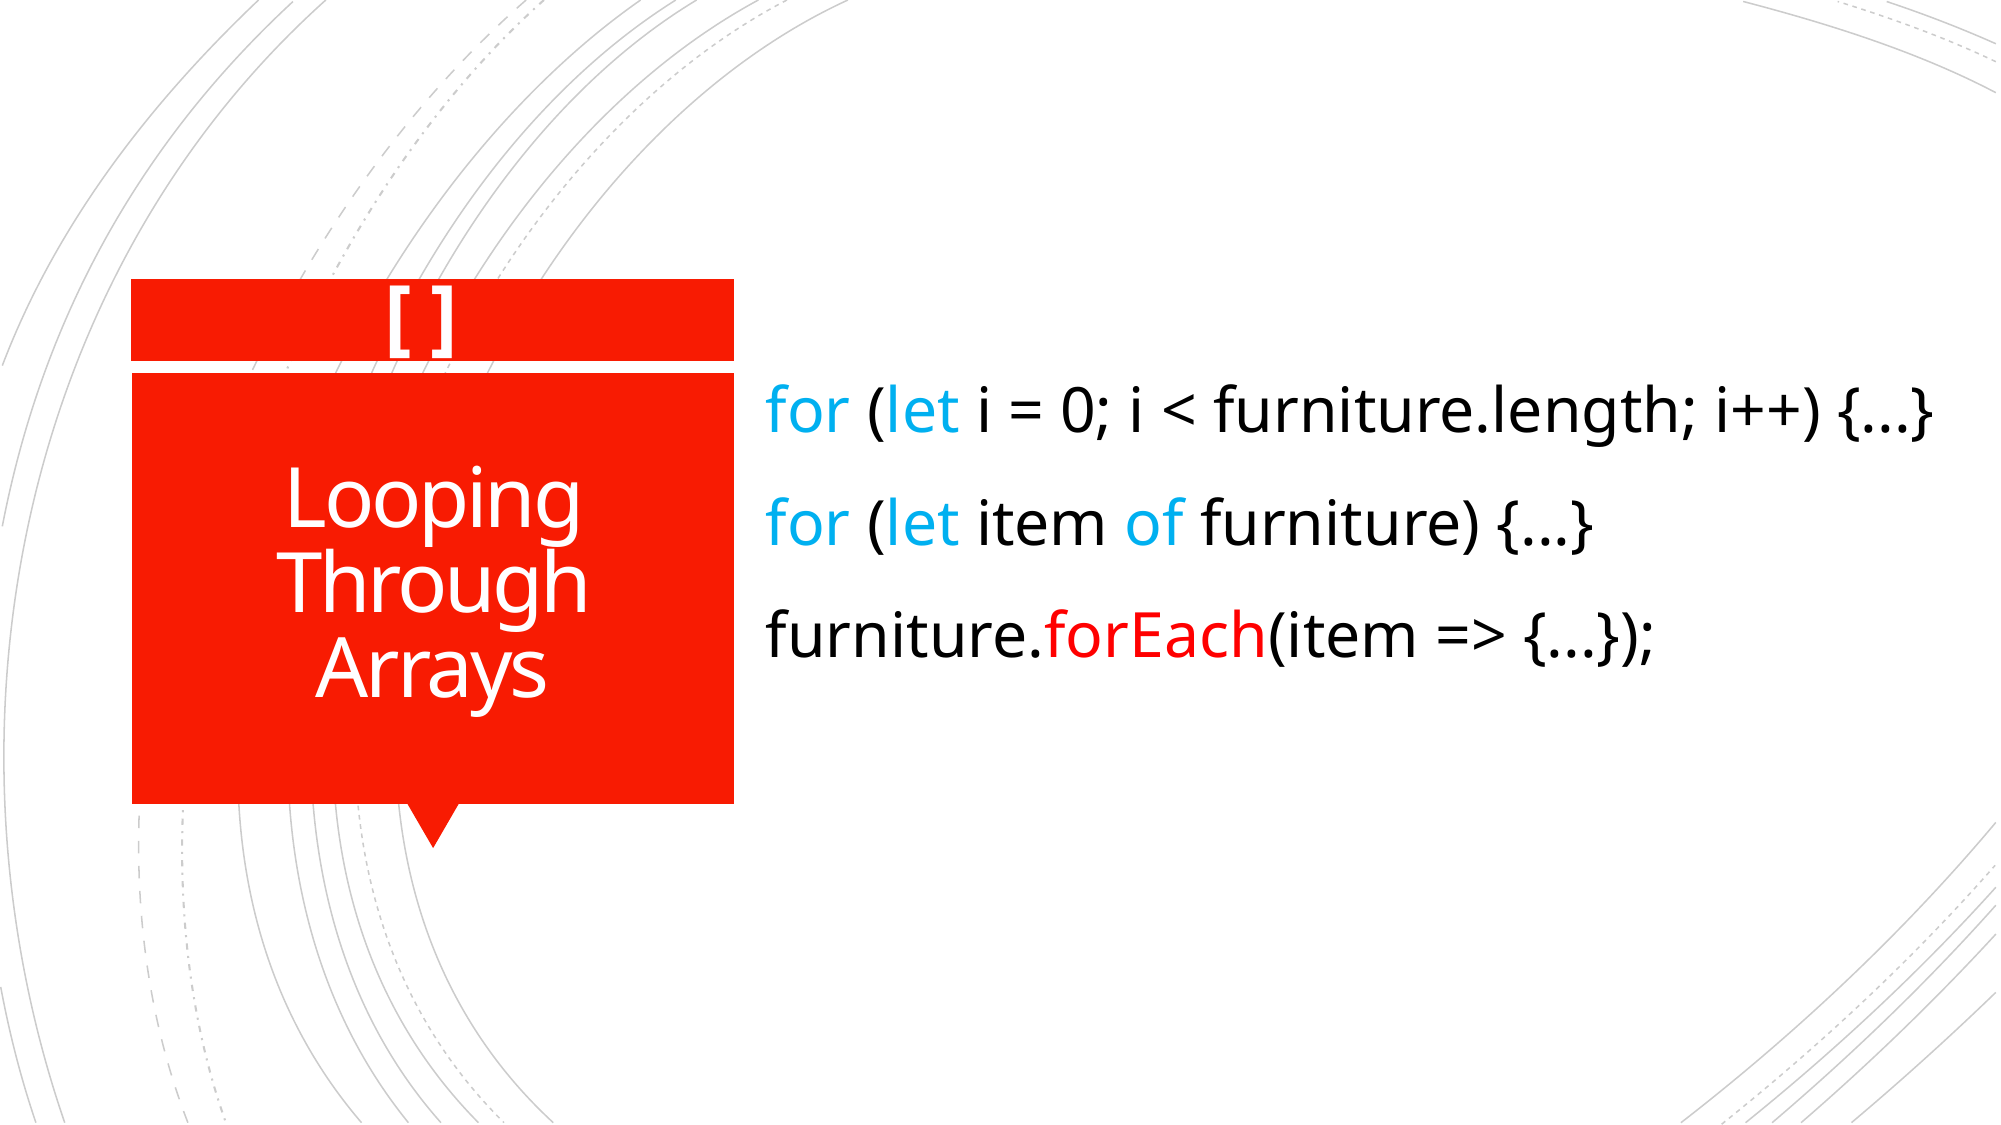

[ ]
for (let i = 0; i < furniture.length; i++) {...}
for (let item of furniture) {...}
furniture.forEach(item => {...});
# Looping Through Arrays